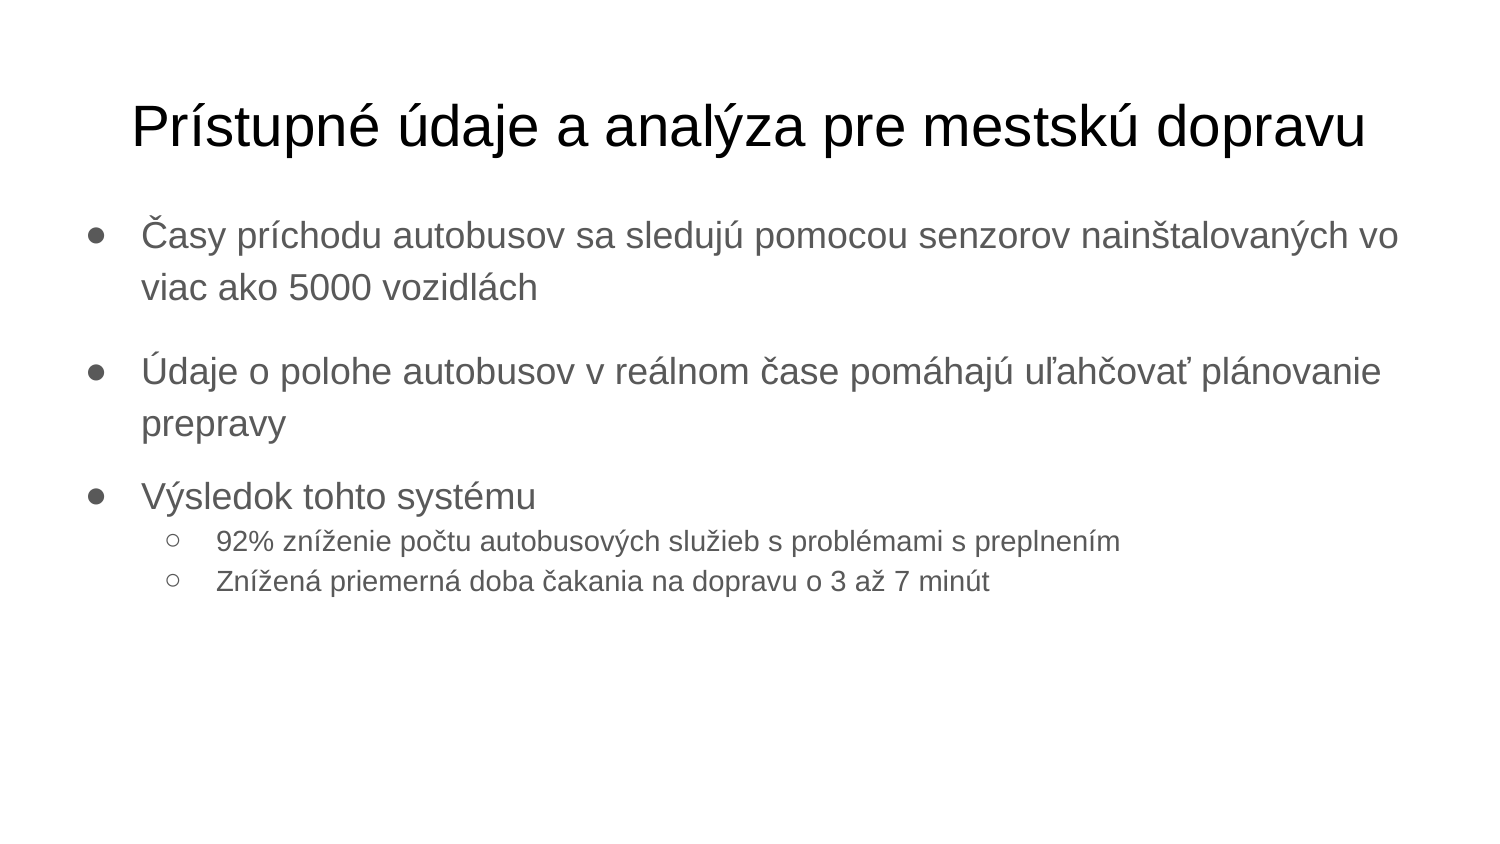

# Prístupné údaje a analýza pre mestskú dopravu
Časy príchodu autobusov sa sledujú pomocou senzorov nainštalovaných vo viac ako 5000 vozidlách
Údaje o polohe autobusov v reálnom čase pomáhajú uľahčovať plánovanie prepravy
Výsledok tohto systému
92% zníženie počtu autobusových služieb s problémami s preplnením
Znížená priemerná doba čakania na dopravu o 3 až 7 minút